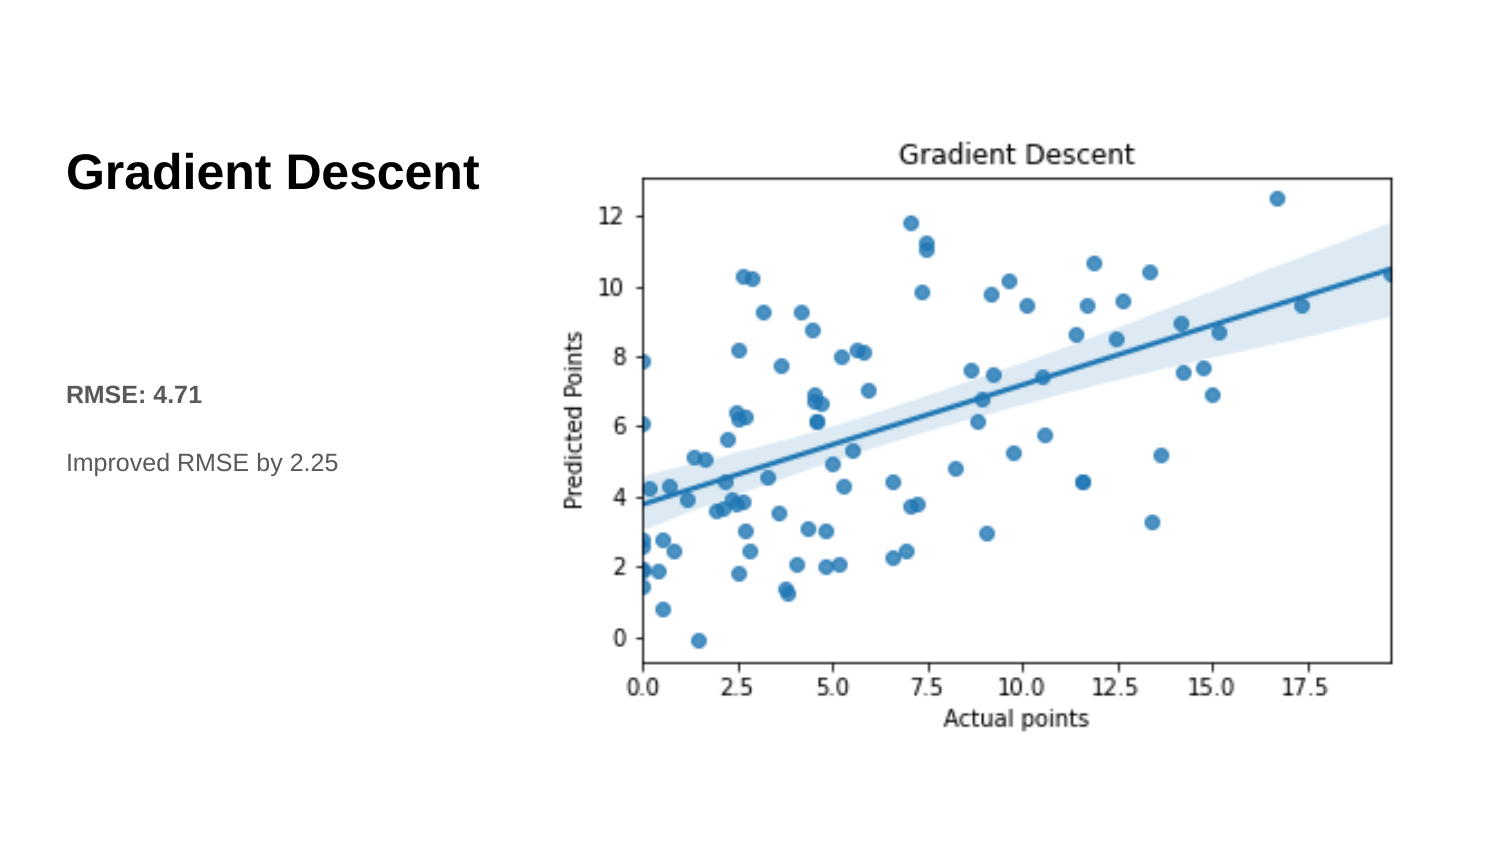

# Gradient Descent
RMSE: 4.71
Improved RMSE by 2.25